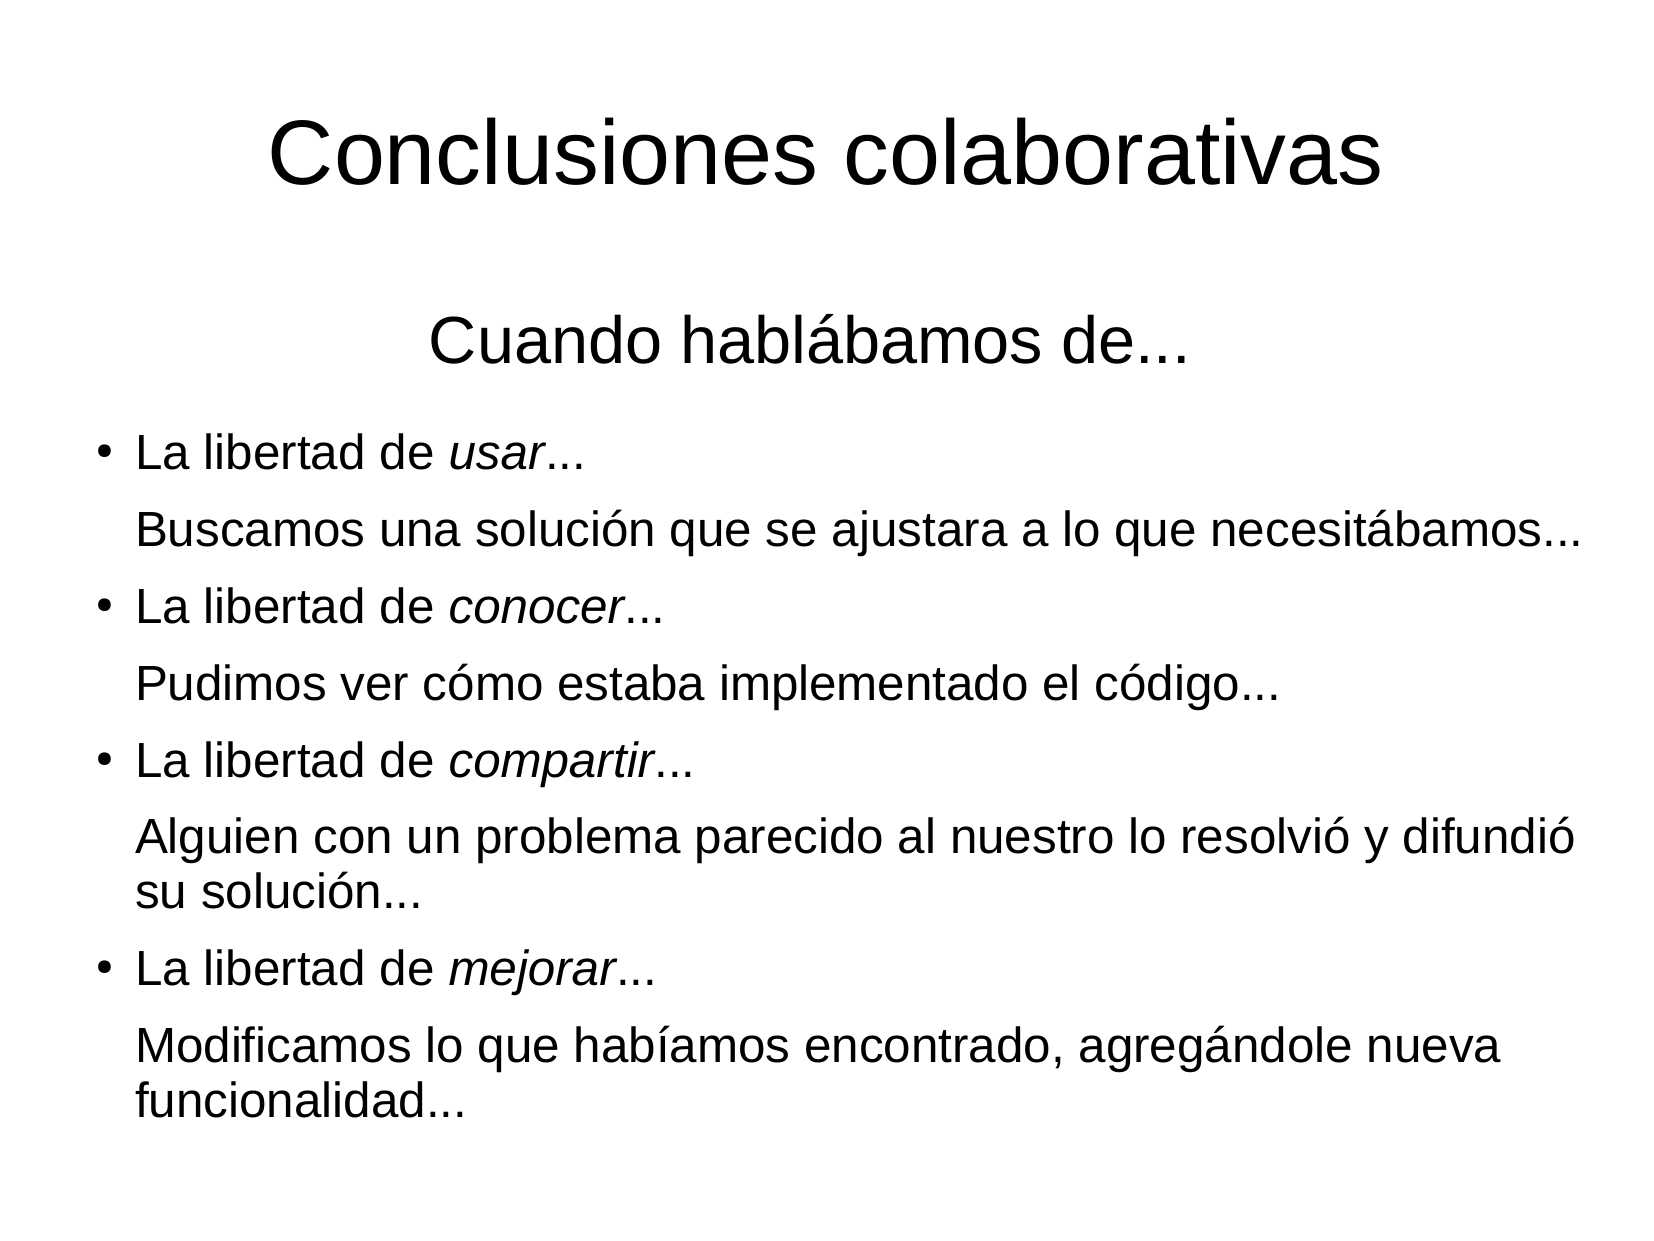

# Conclusiones colaborativas
Cuando hablábamos de...
La libertad de usar...
Buscamos una solución que se ajustara a lo que necesitábamos...
La libertad de conocer...
Pudimos ver cómo estaba implementado el código...
La libertad de compartir...
Alguien con un problema parecido al nuestro lo resolvió y difundió su solución...
La libertad de mejorar...
Modificamos lo que habíamos encontrado, agregándole nueva funcionalidad...